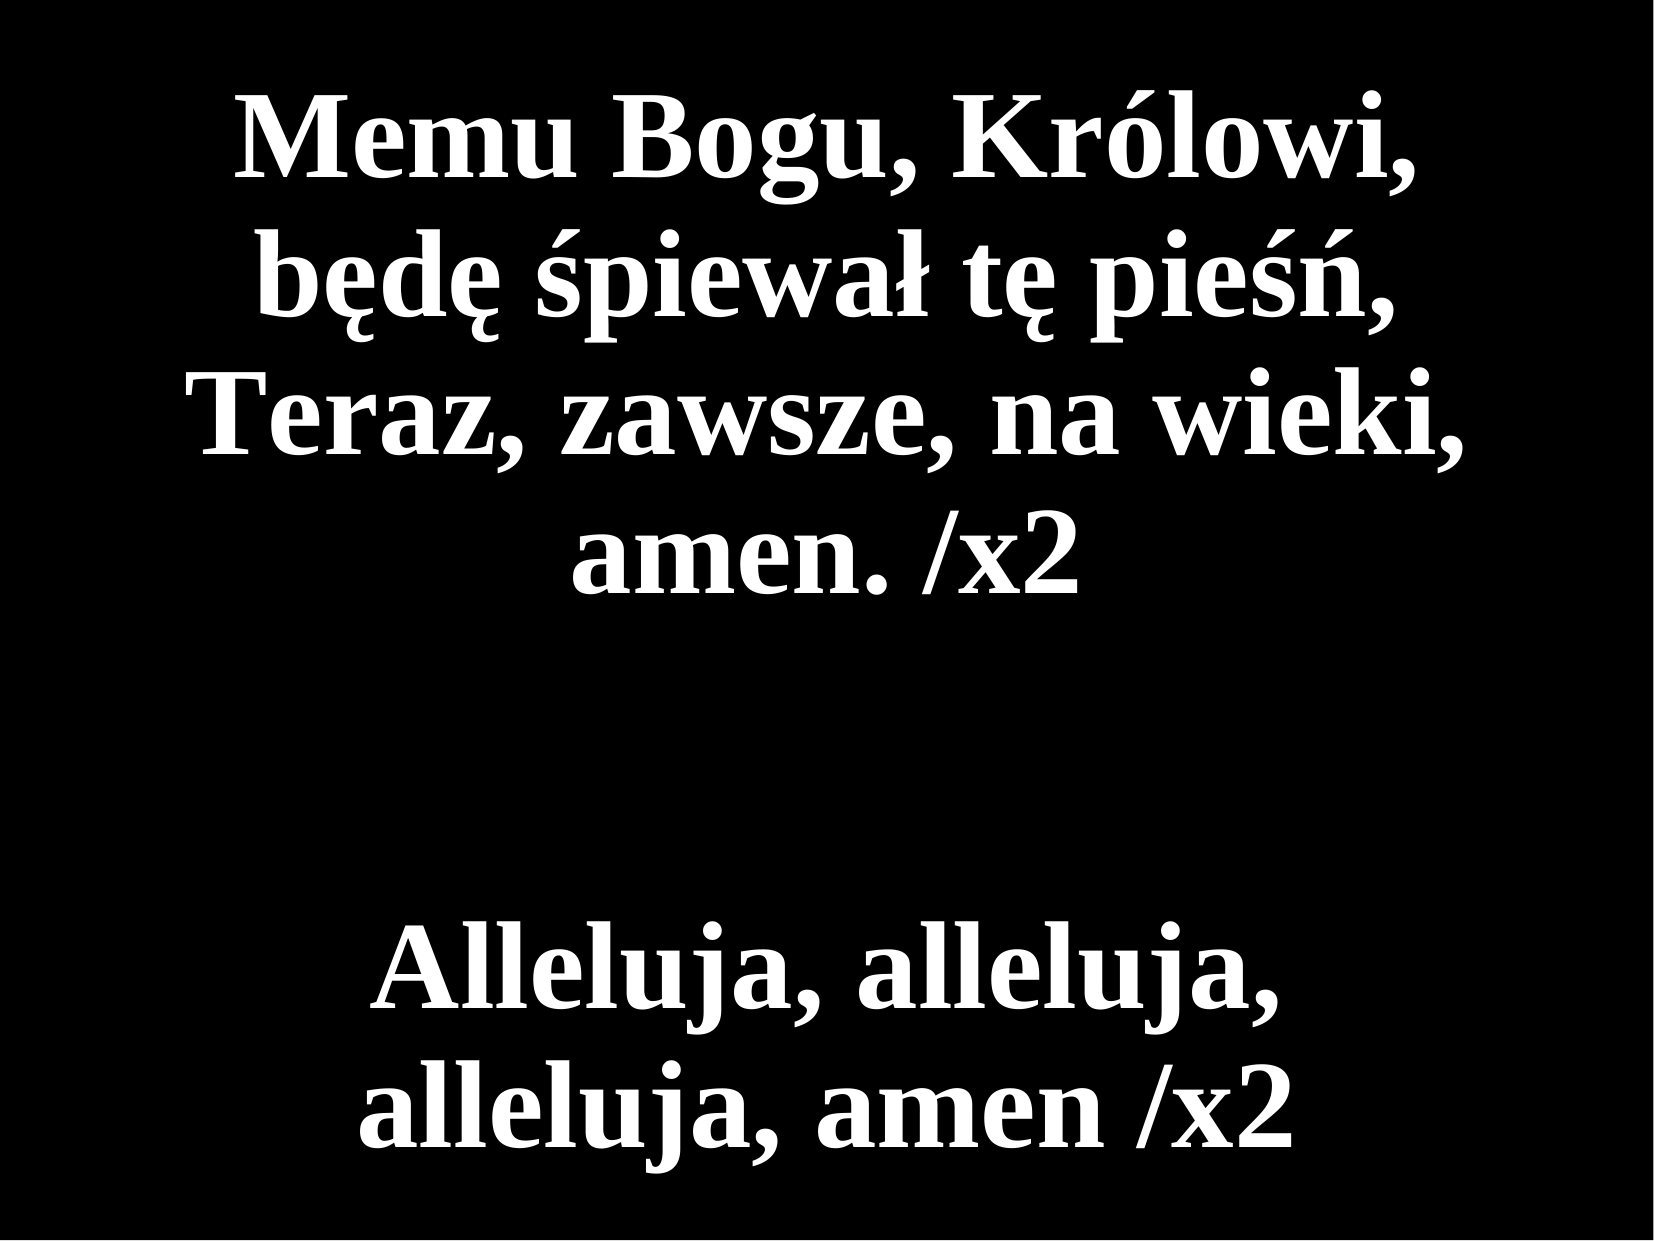

# Memu Bogu, Królowi, będę śpiewał tę pieśń, Teraz, zawsze, na wieki, amen. /x2 Alleluja, alleluja, alleluja, amen /x2